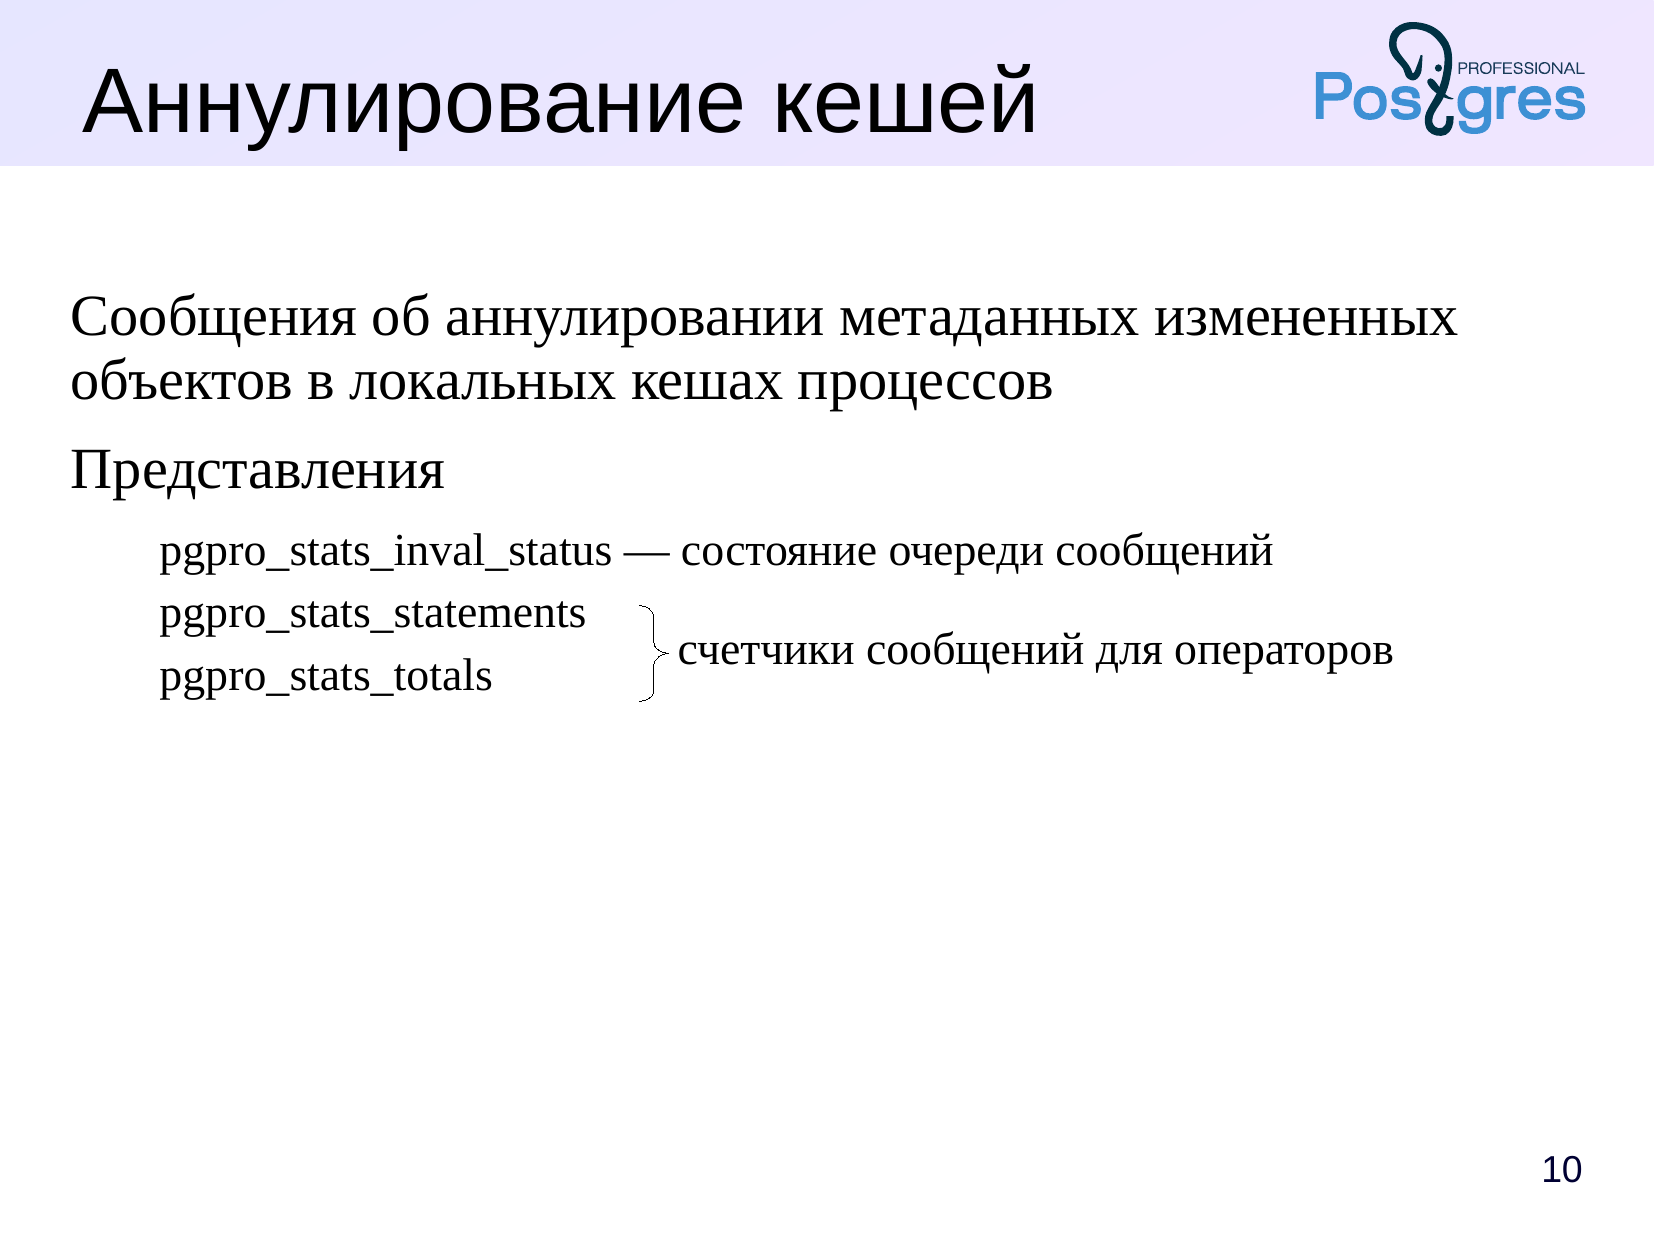

# Аннулирование кешей
Сообщения об аннулировании метаданных измененных объектов в локальных кешах процессов
Представления
pgpro_stats_inval_status — состояние очереди сообщений
pgpro_stats_statements
pgpro_stats_totals
счетчики сообщений для операторов